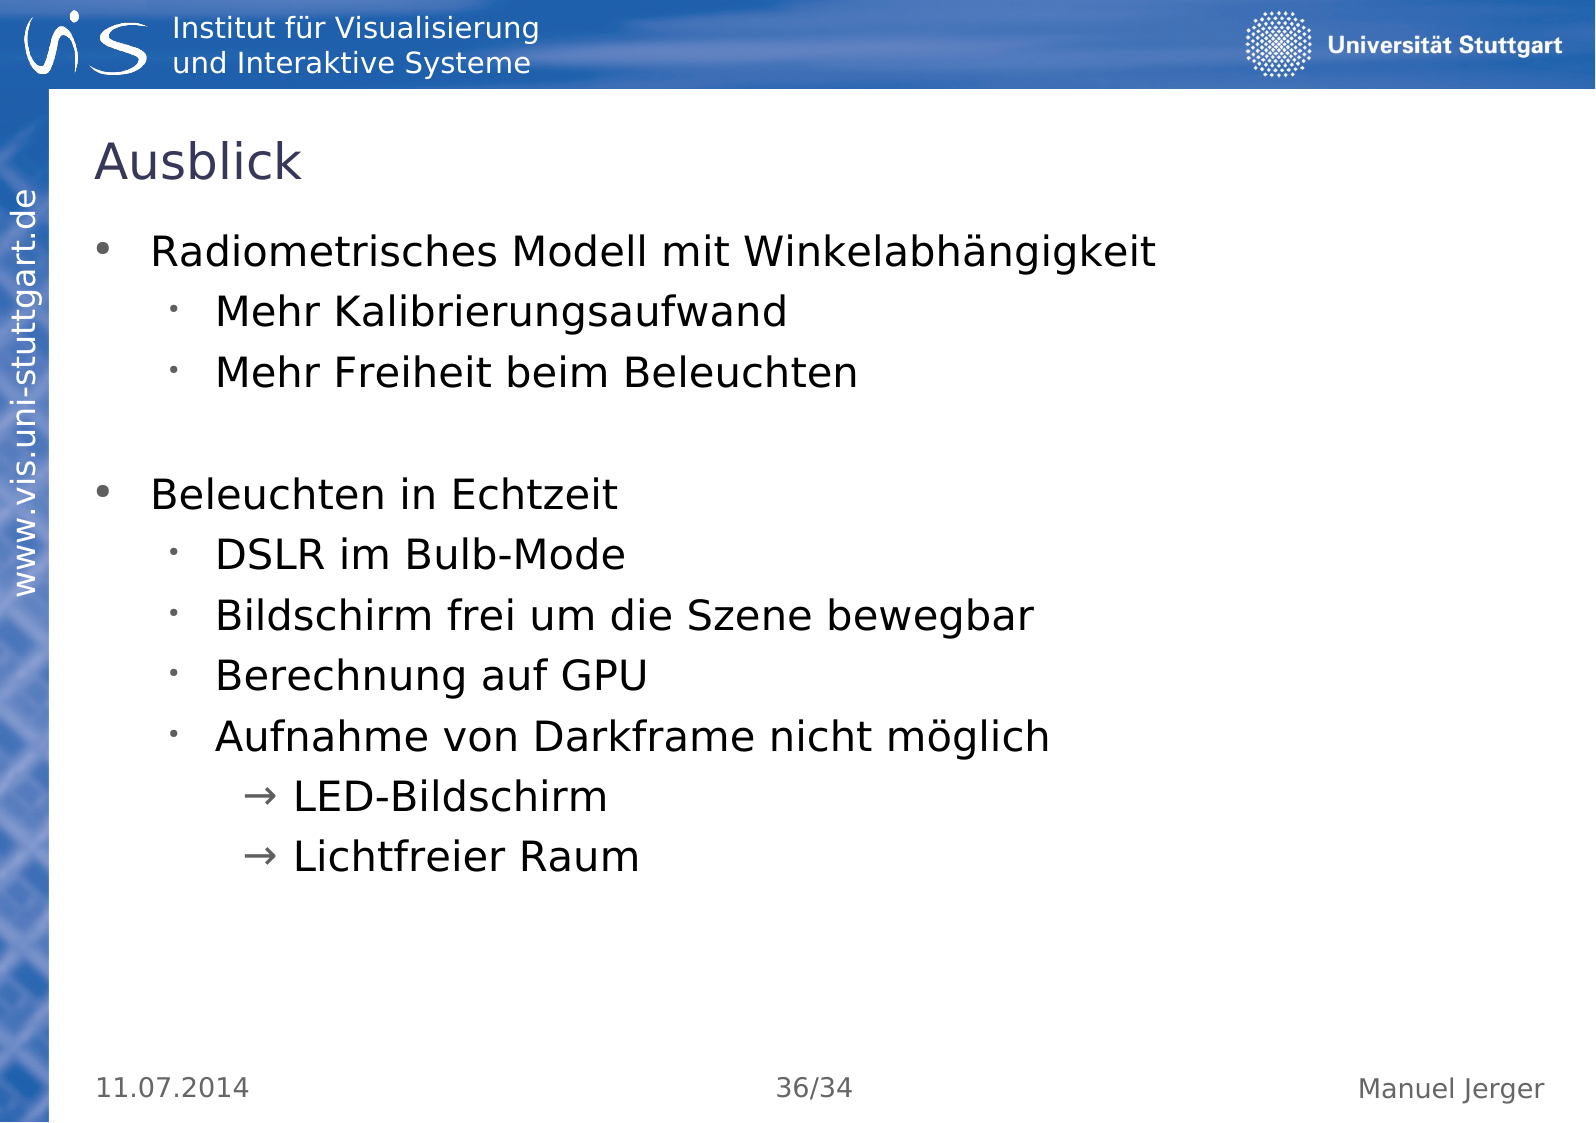

# Ausblick
Radiometrisches Modell mit Winkelabhängigkeit
Mehr Kalibrierungsaufwand
Mehr Freiheit beim Beleuchten
Beleuchten in Echtzeit
DSLR im Bulb-Mode
Bildschirm frei um die Szene bewegbar
Berechnung auf GPU
Aufnahme von Darkframe nicht möglich
 LED-Bildschirm
 Lichtfreier Raum